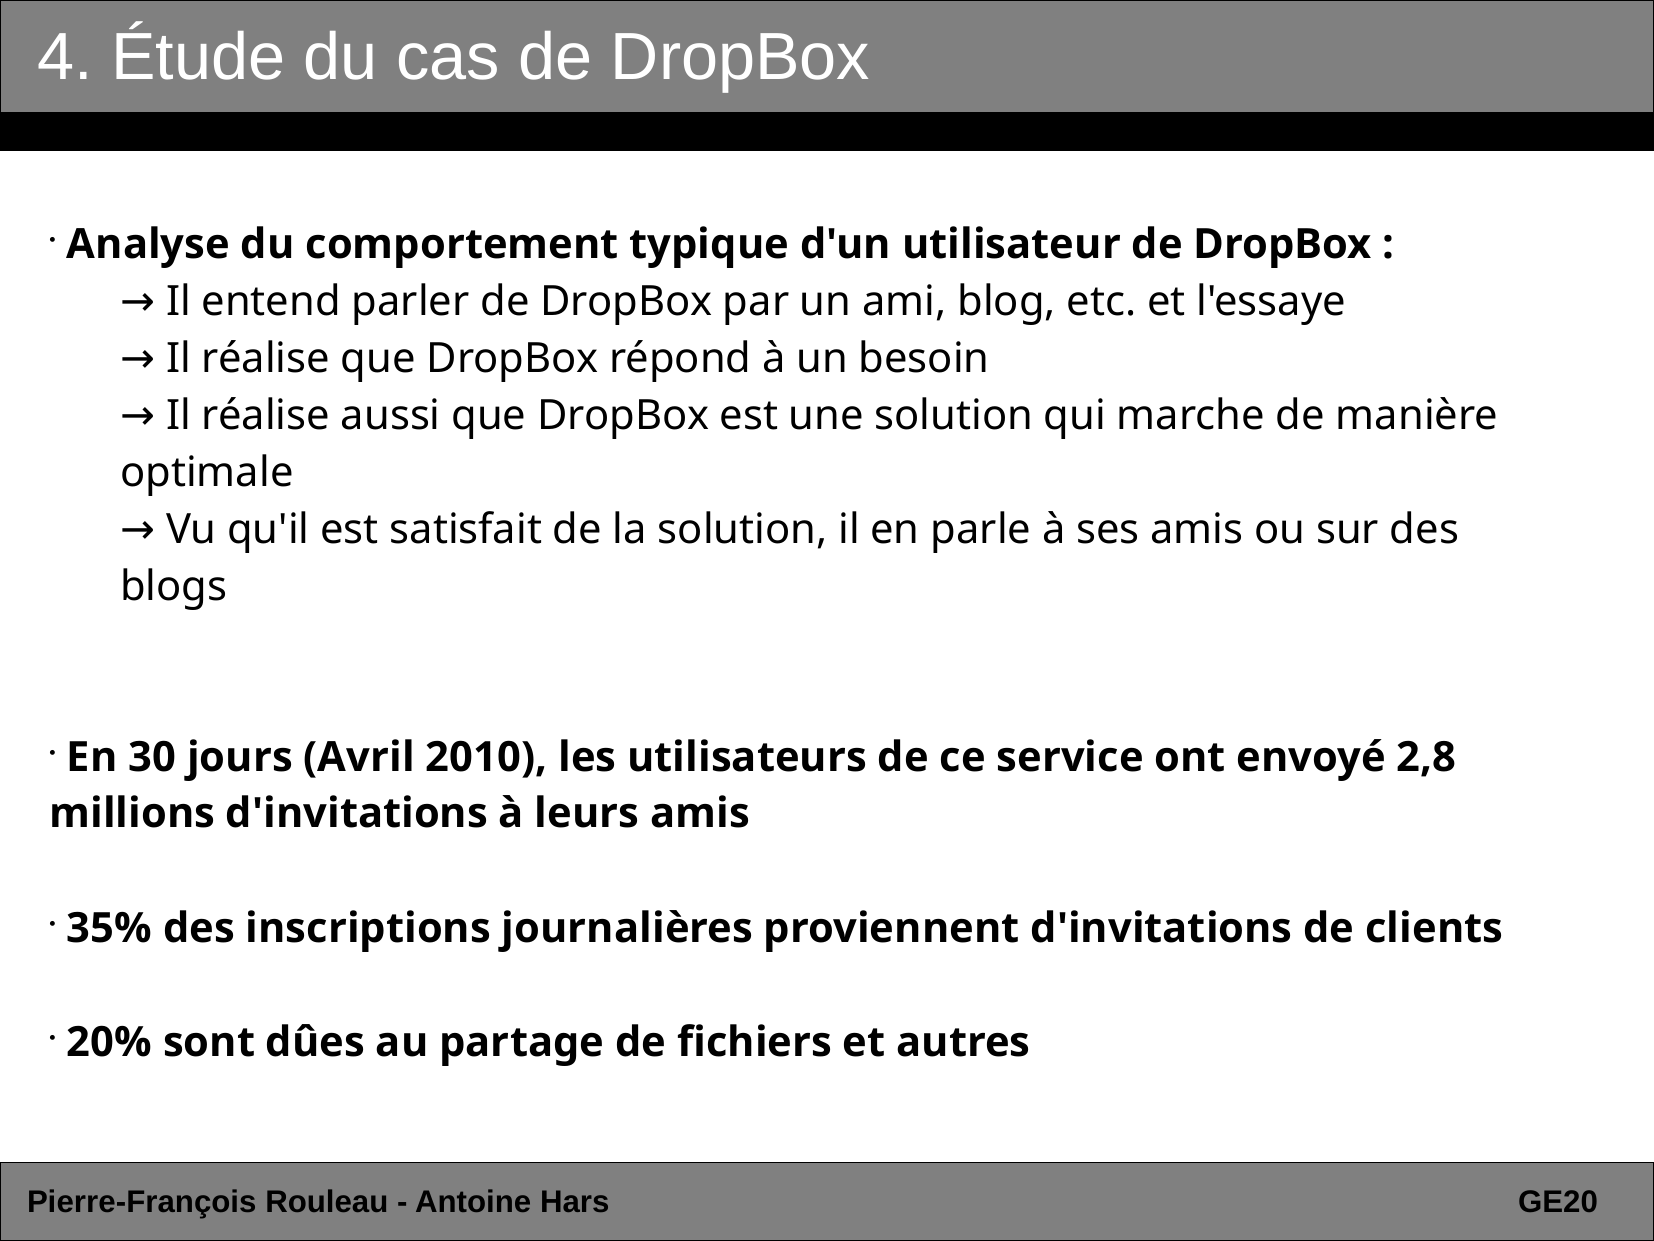

4. Étude du cas de DropBox
# Analyse du comportement typique d'un utilisateur de DropBox :
→ Il entend parler de DropBox par un ami, blog, etc. et l'essaye
→ Il réalise que DropBox répond à un besoin
→ Il réalise aussi que DropBox est une solution qui marche de manière optimale
→ Vu qu'il est satisfait de la solution, il en parle à ses amis ou sur des blogs
 En 30 jours (Avril 2010), les utilisateurs de ce service ont envoyé 2,8 millions d'invitations à leurs amis
 35% des inscriptions journalières proviennent d'invitations de clients
 20% sont dûes au partage de fichiers et autres
Pierre-François Rouleau - Antoine Hars
GE20